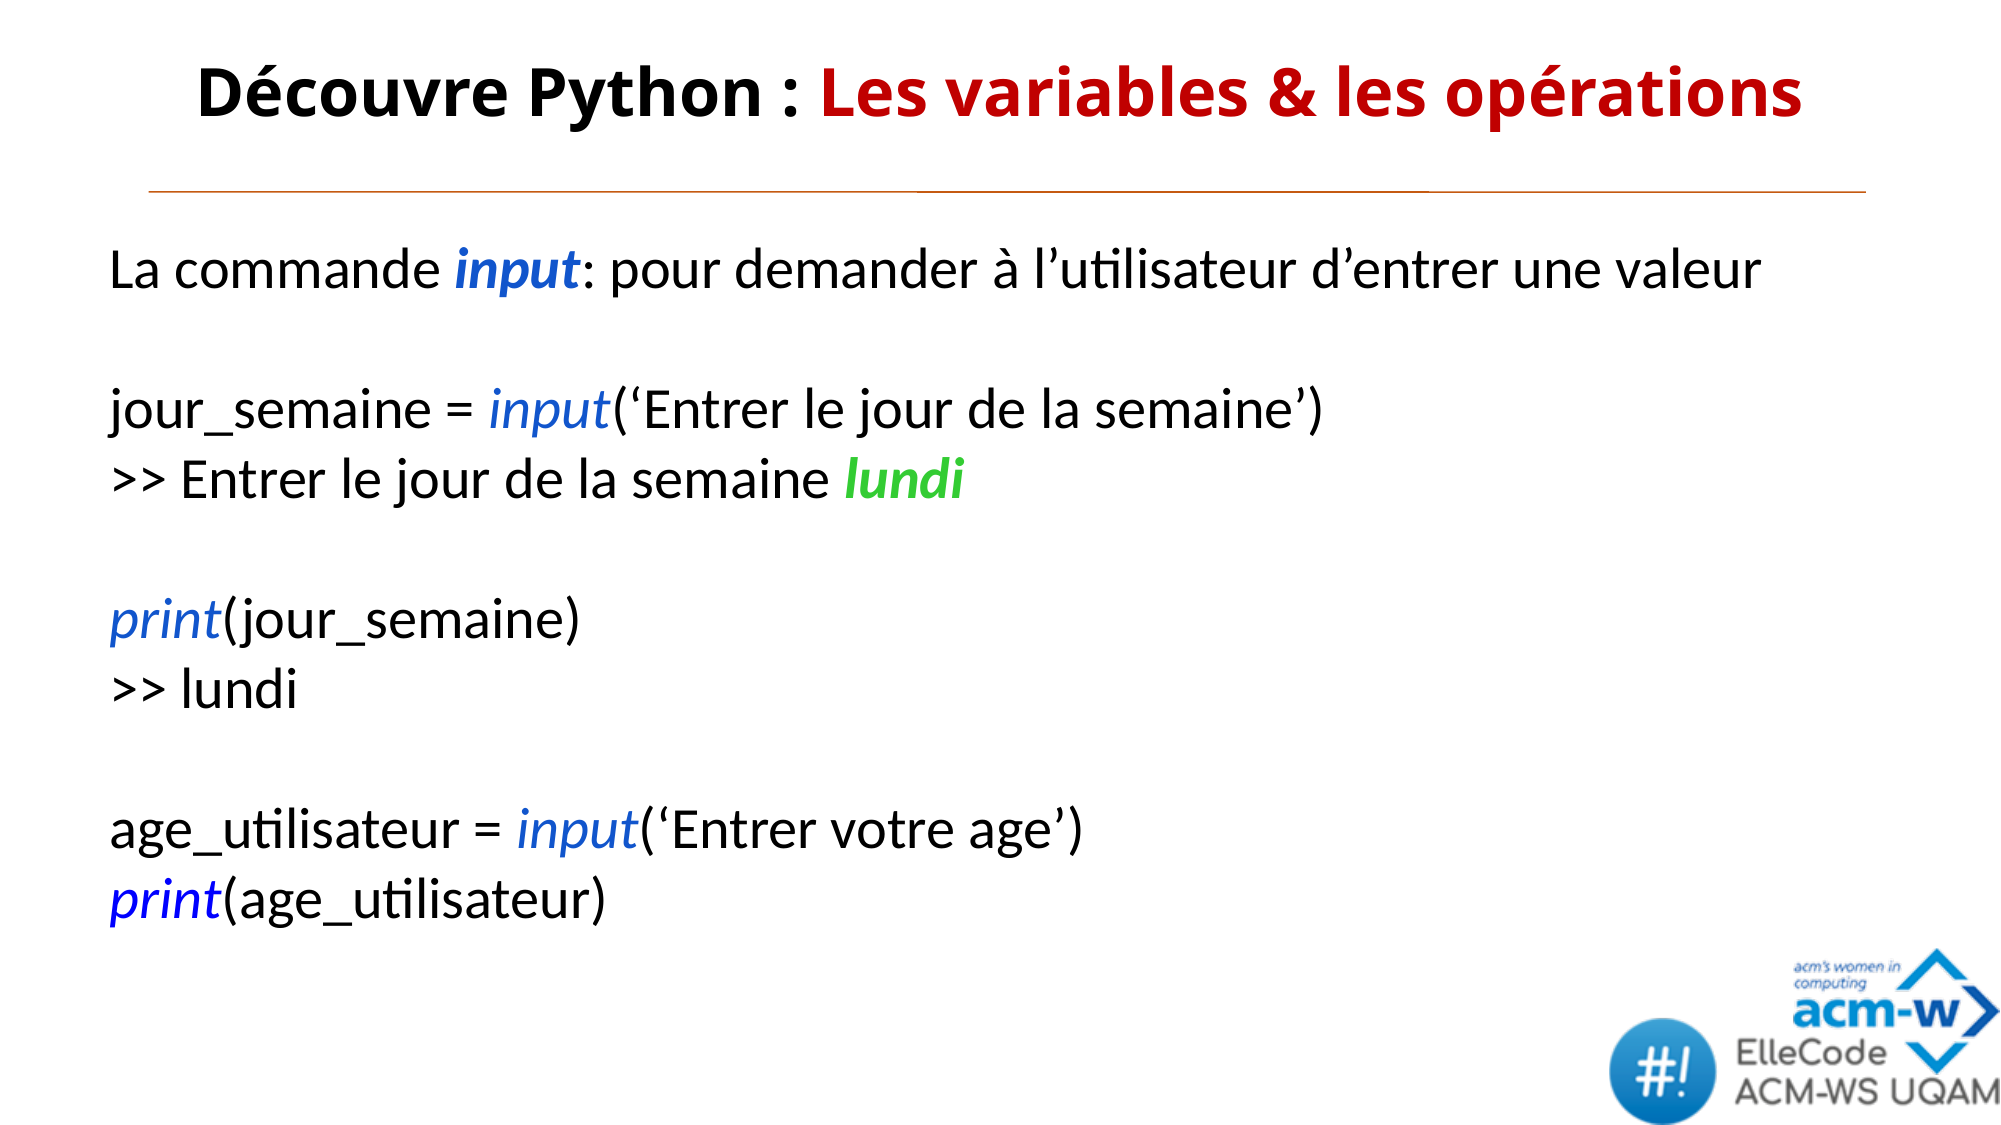

Découvre Python : Les variables & les opérations
La commande input: pour demander à l’utilisateur d’entrer une valeur
jour_semaine = input(‘Entrer le jour de la semaine’)
>> Entrer le jour de la semaine lundi
print(jour_semaine)
>> lundi
age_utilisateur = input(‘Entrer votre age’)
print(age_utilisateur)